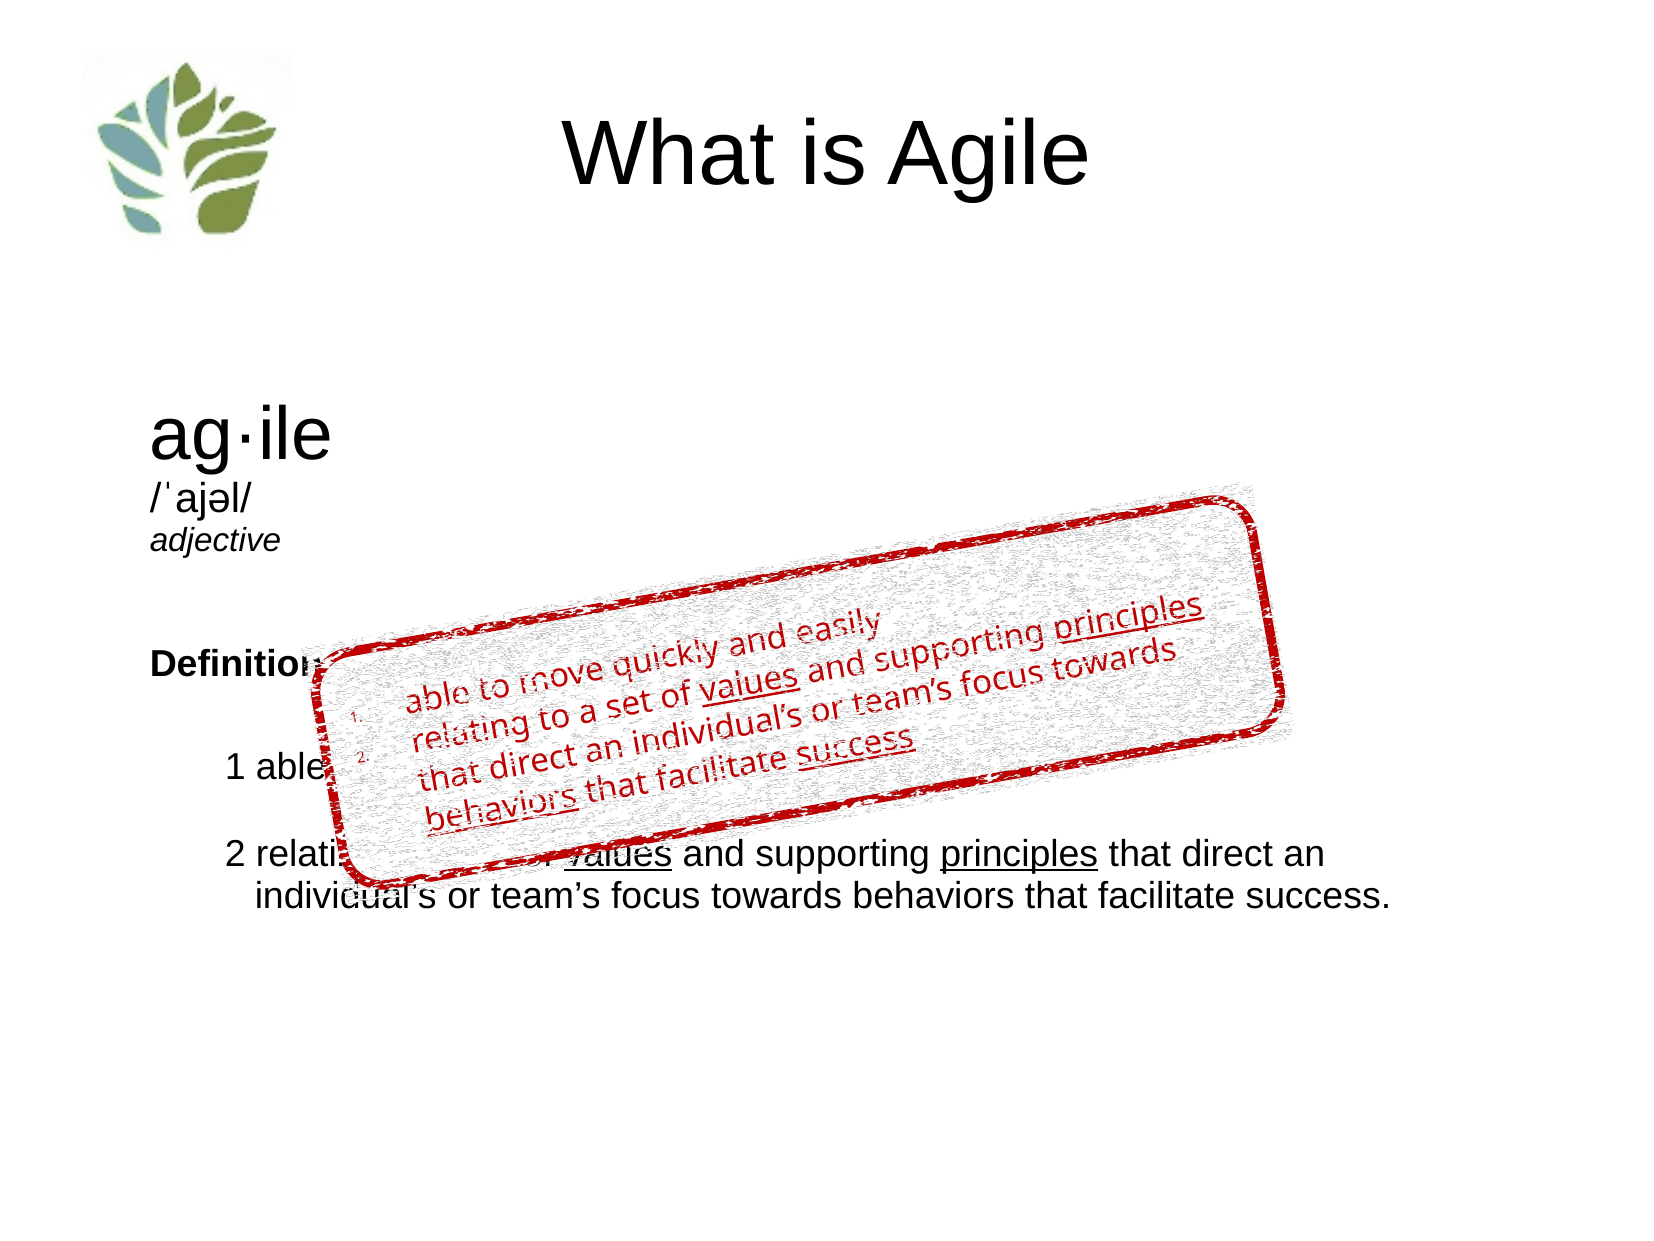

# What is Agile
ag·ile
/ˈajəl/
adjective
Definition
able to move quickly and easily
relating to a set of values and supporting principles that direct an individual’s or team’s focus towards behaviors that facilitate success
	1 able to move quickly and easily.
	2 relating to a set of values and supporting principles that direct an
 individual’s or team’s focus towards behaviors that facilitate success.